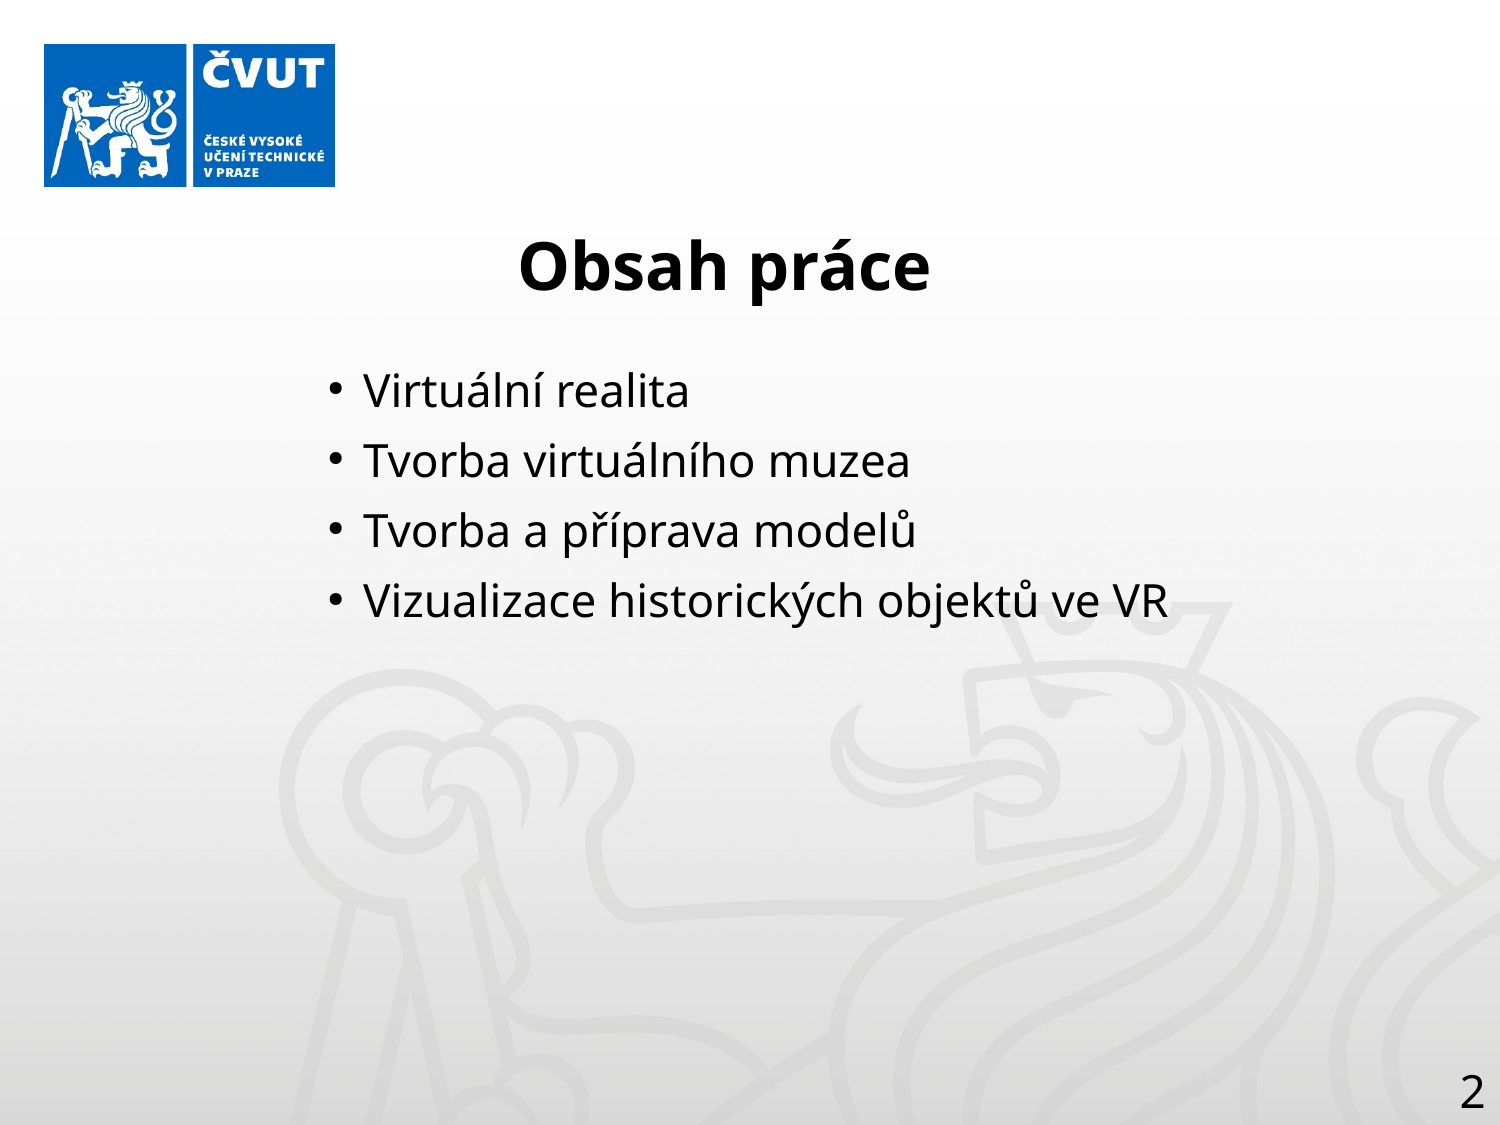

# Obsah práce
Virtuální realita
Tvorba virtuálního muzea
Tvorba a příprava modelů
Vizualizace historických objektů ve VR
2